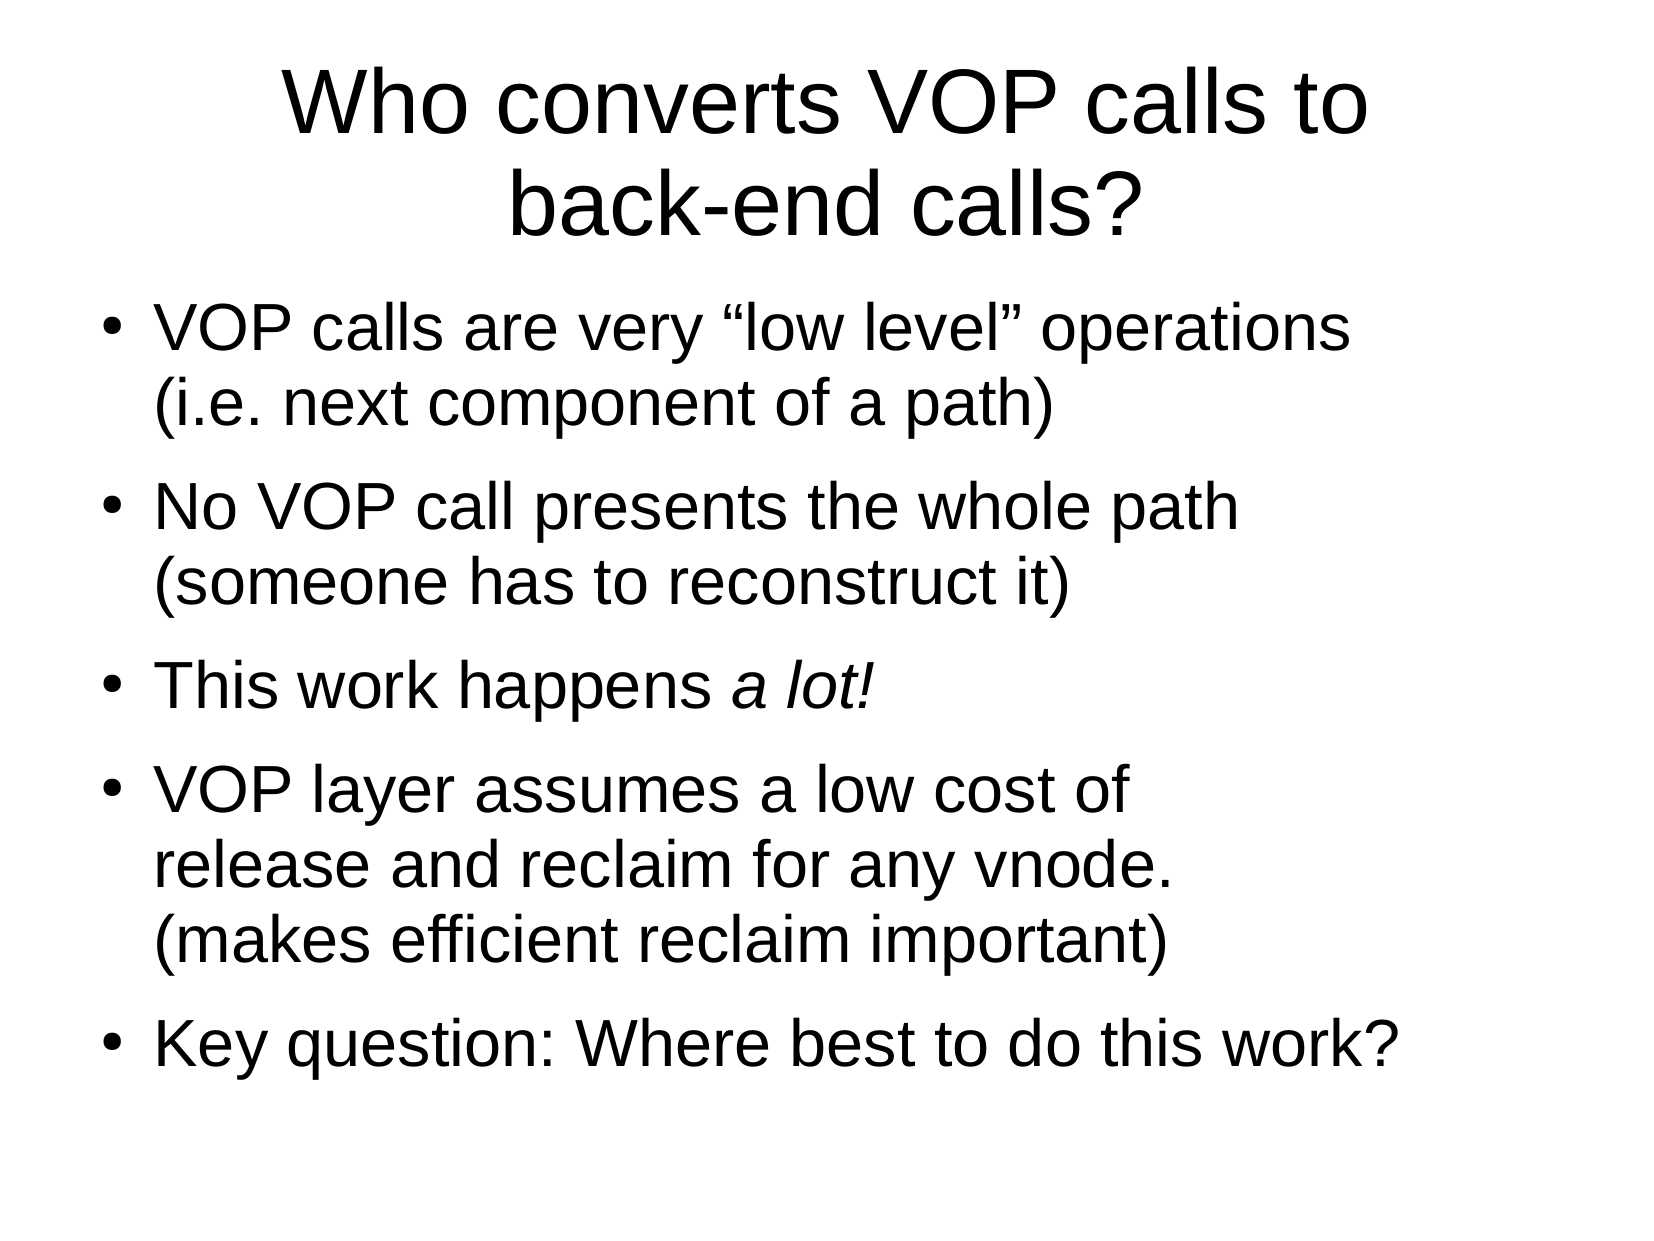

# Who converts VOP calls to back-end calls?
VOP calls are very “low level” operations
(i.e. next component of a path)
No VOP call presents the whole path
(someone has to reconstruct it)
This work happens a lot!
VOP layer assumes a low cost of
release and reclaim for any vnode.
(makes efficient reclaim important)
Key question: Where best to do this work?